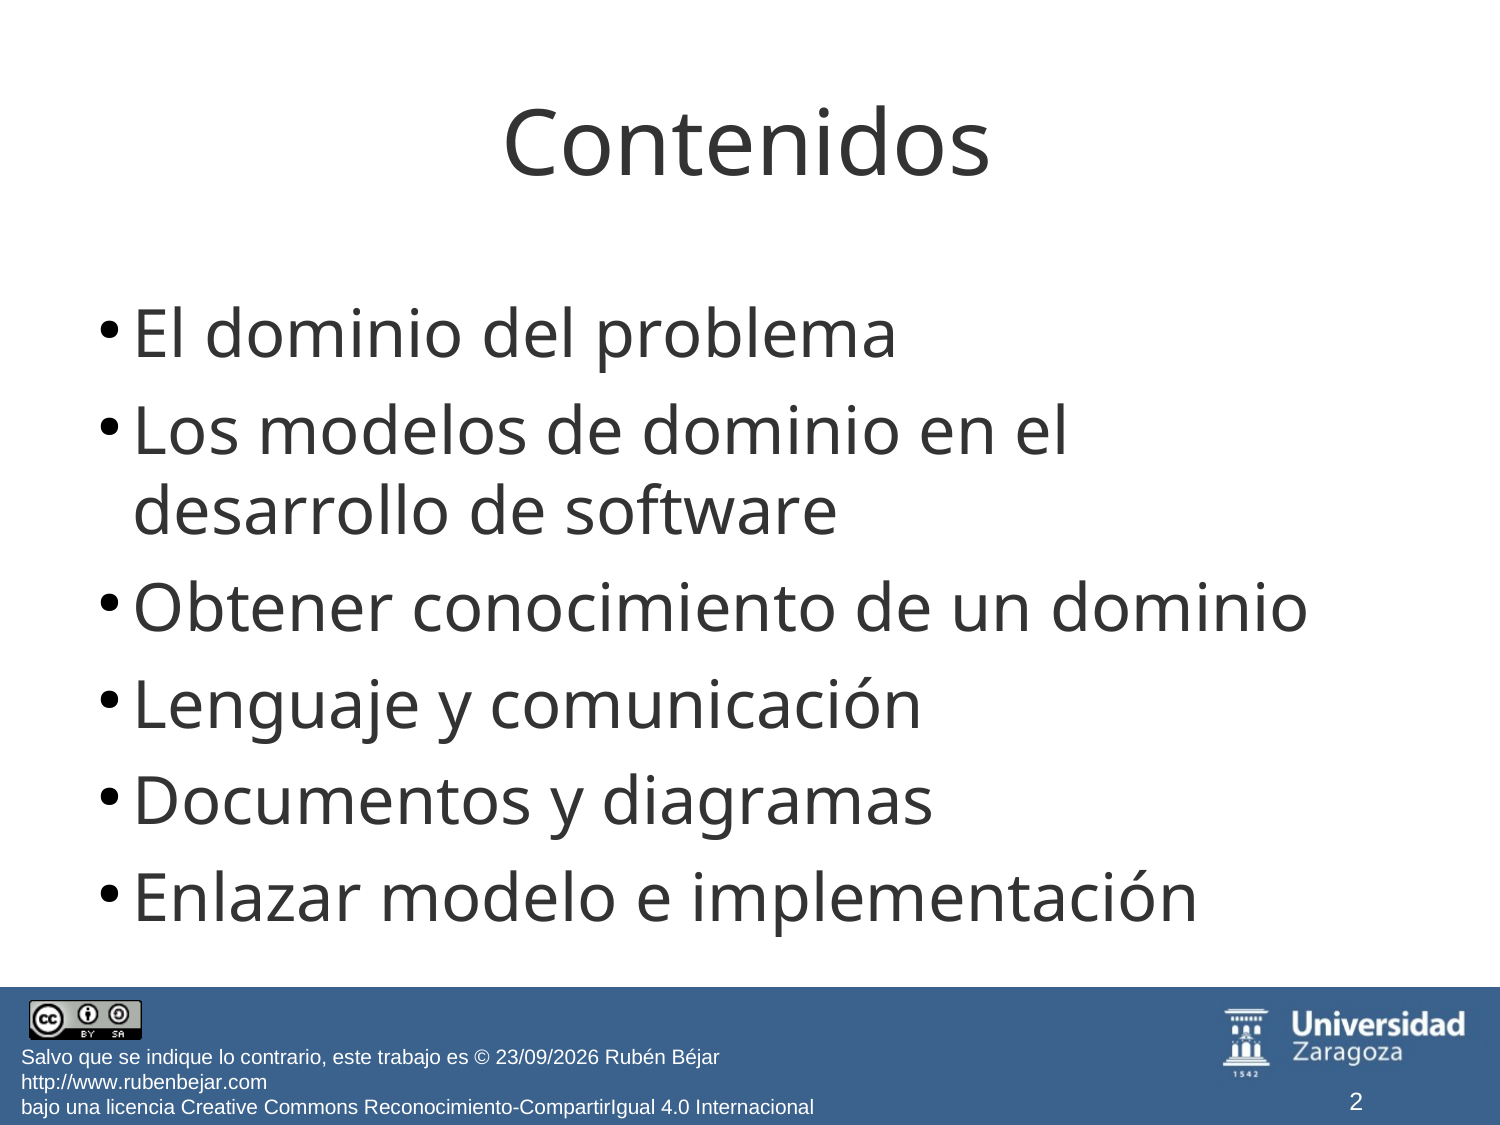

# Contenidos
El dominio del problema
Los modelos de dominio en el desarrollo de software
Obtener conocimiento de un dominio
Lenguaje y comunicación
Documentos y diagramas
Enlazar modelo e implementación